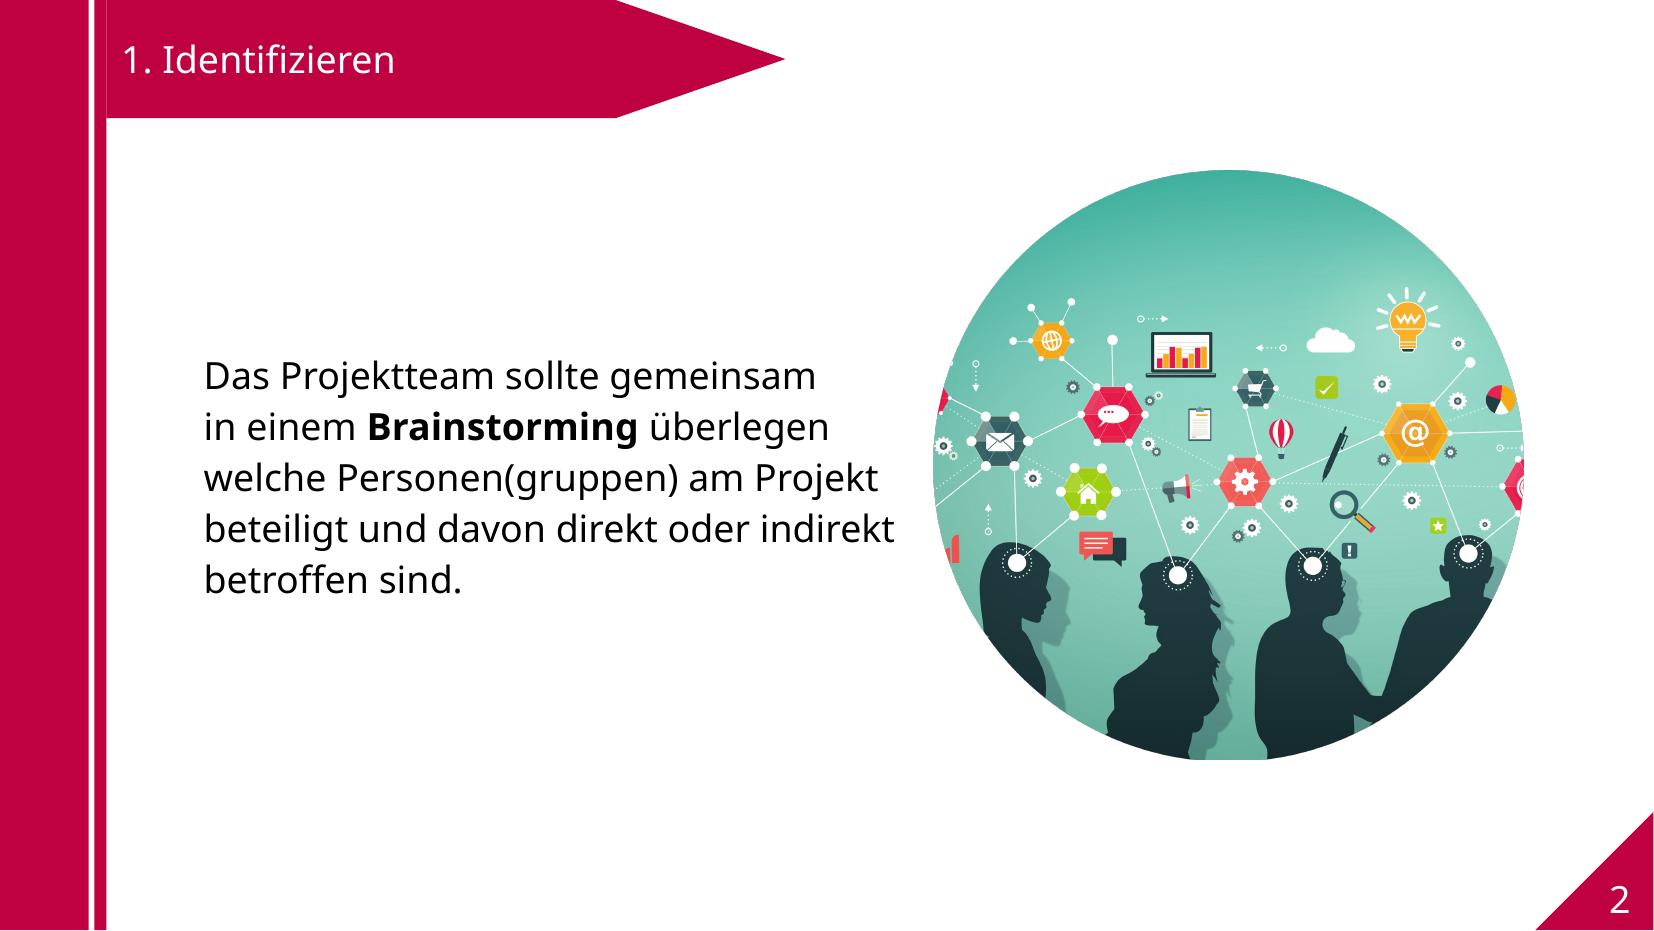

1. Identifizieren
Das Projektteam sollte gemeinsam
in einem Brainstorming überlegen
welche Personen(gruppen) am Projekt
beteiligt und davon direkt oder indirekt
betroffen sind.